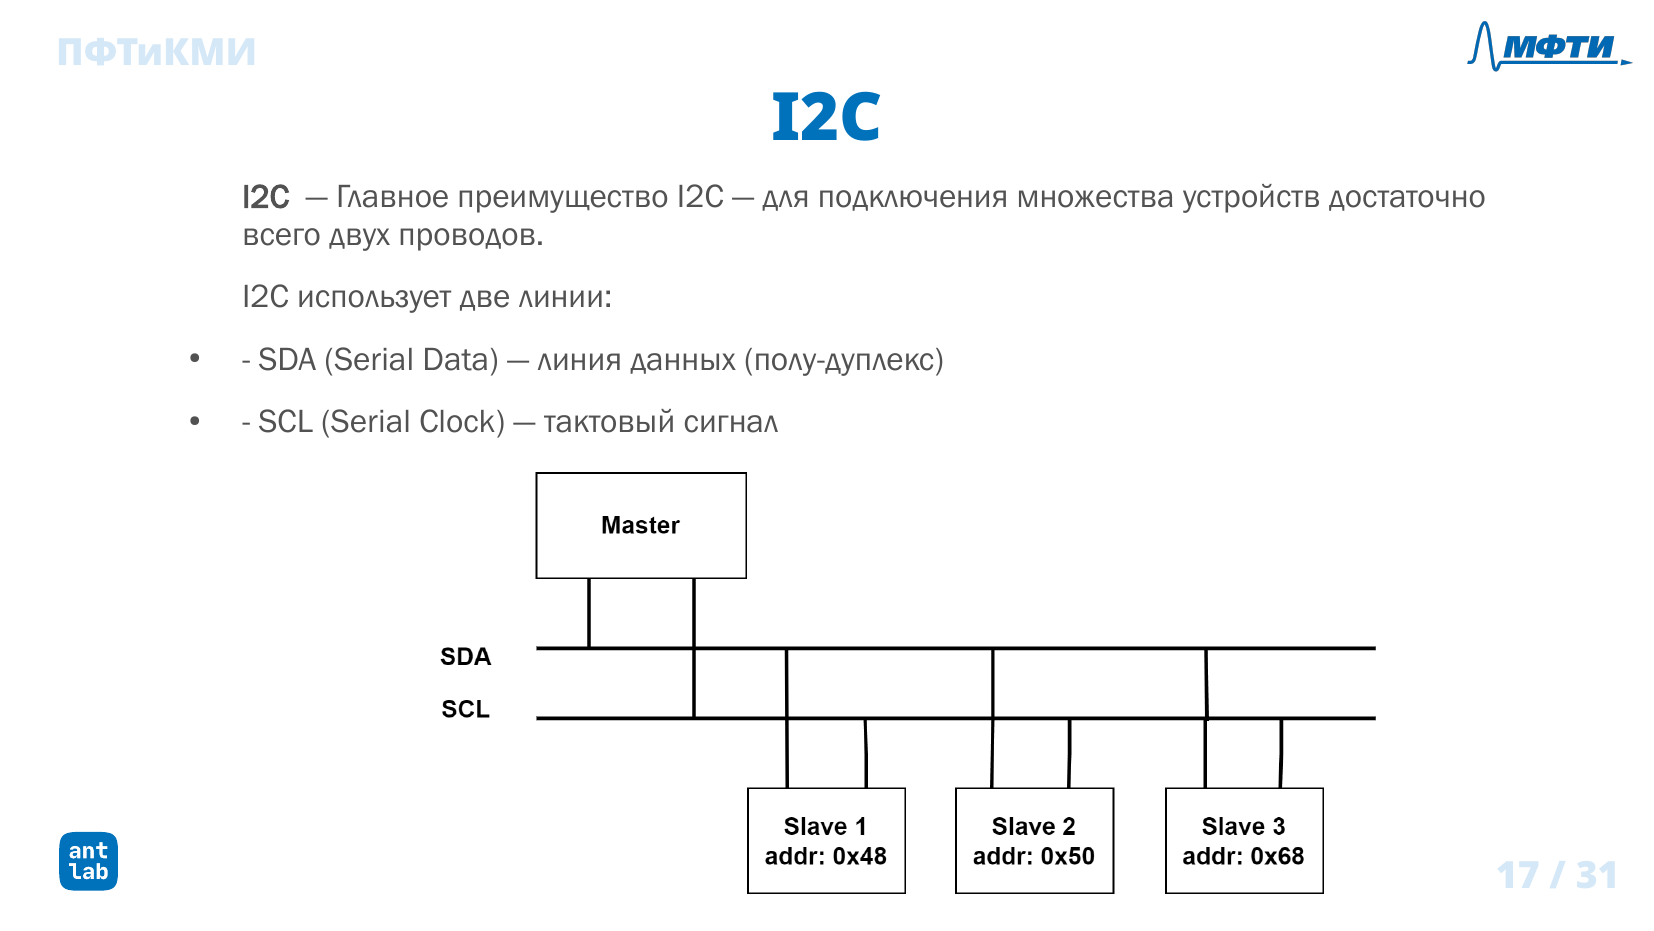

# I2C
I2C — Главное преимущество I2C — для подключения множества устройств достаточно всего двух проводов.
I2C использует две линии:
- SDA (Serial Data) — линия данных (полу-дуплекс)
- SCL (Serial Clock) — тактовый сигнал